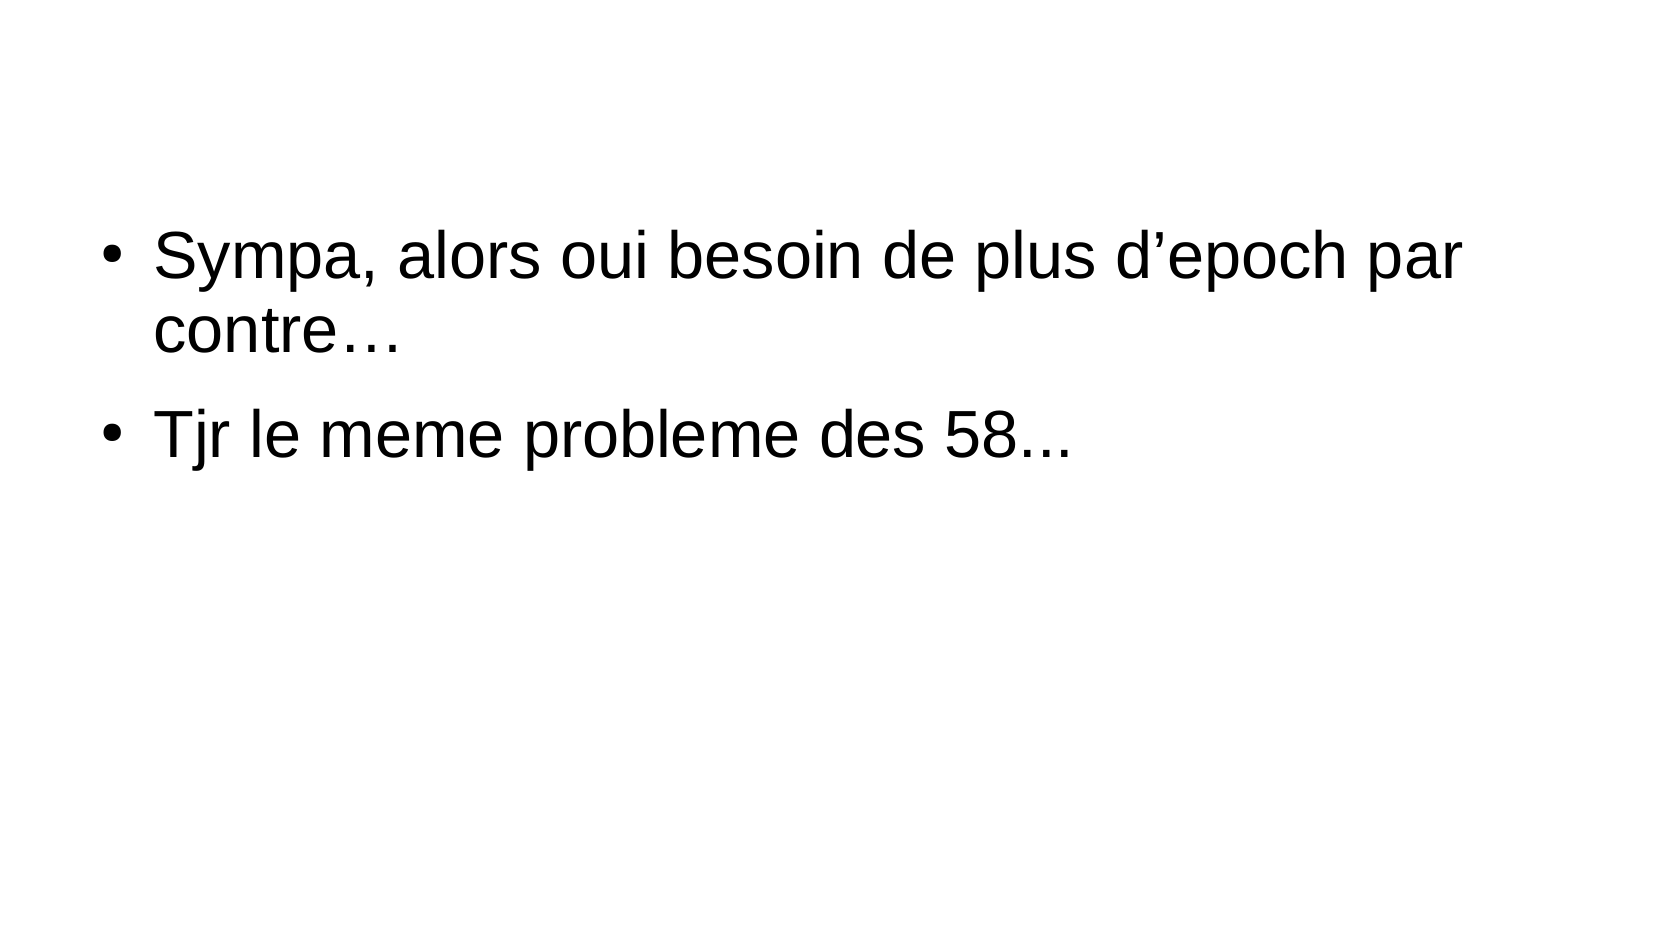

# Sympa, alors oui besoin de plus d’epoch par contre…
Tjr le meme probleme des 58...